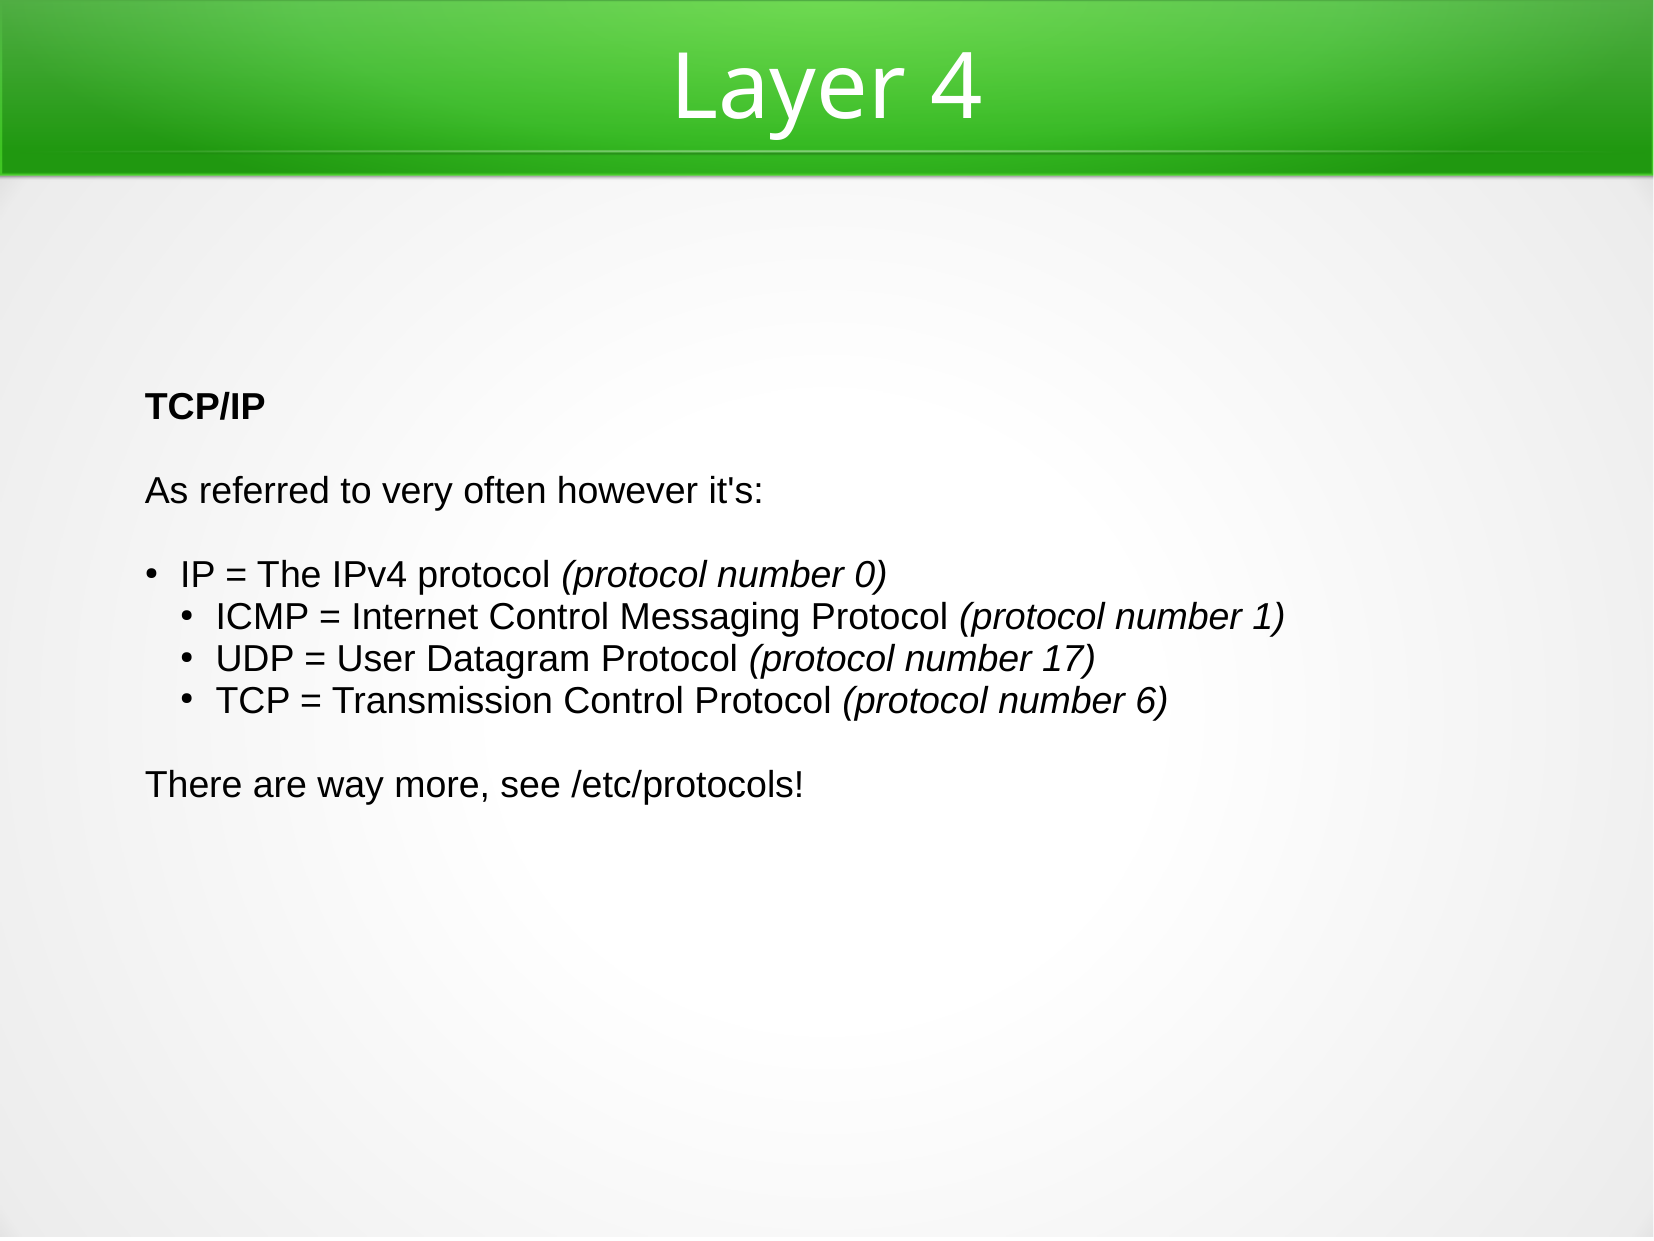

# Layer 4
TCP/IP
As referred to very often however it's:
IP = The IPv4 protocol (protocol number 0)
ICMP = Internet Control Messaging Protocol (protocol number 1)
UDP = User Datagram Protocol (protocol number 17)
TCP = Transmission Control Protocol (protocol number 6)
There are way more, see /etc/protocols!